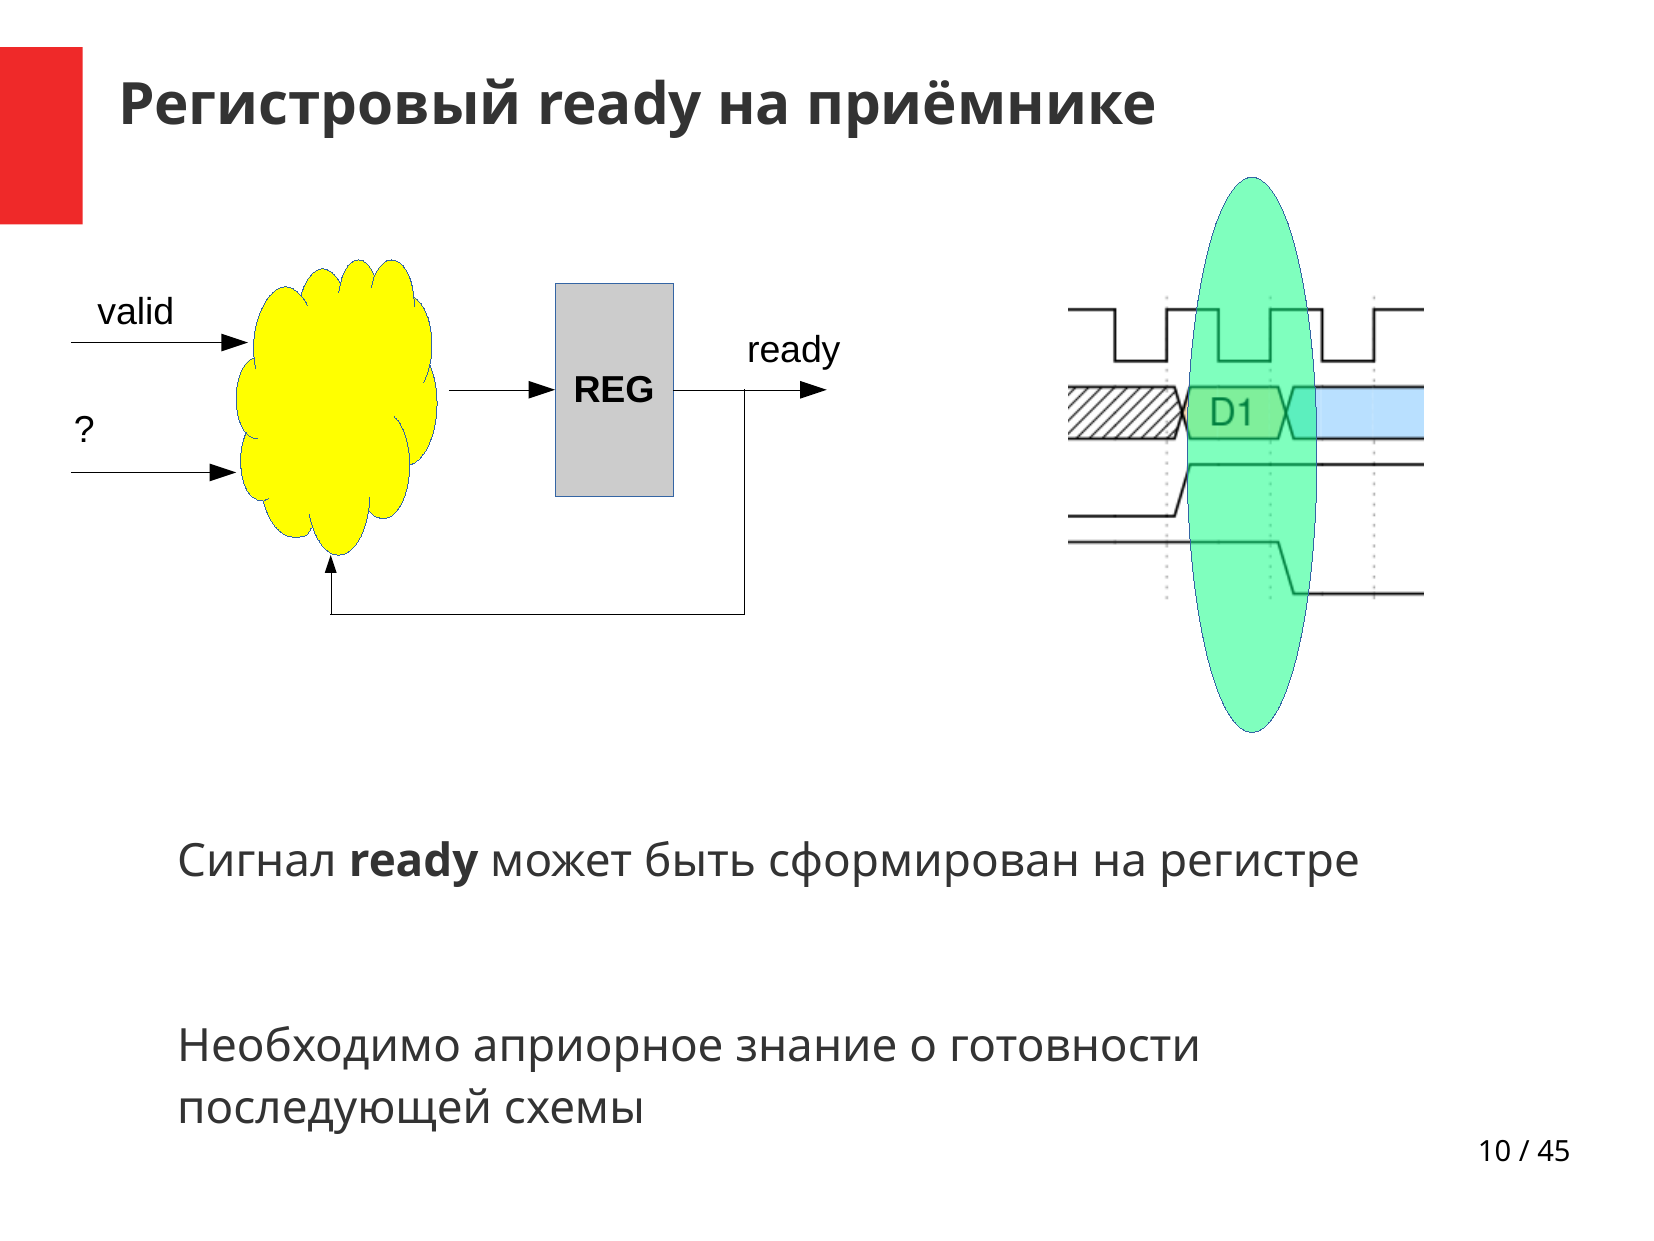

# Регистровый ready на приёмнике
valid
REG
ready
?
Сигнал ready может быть сформирован на регистре
Необходимо априорное знание о готовности последующей схемы
10